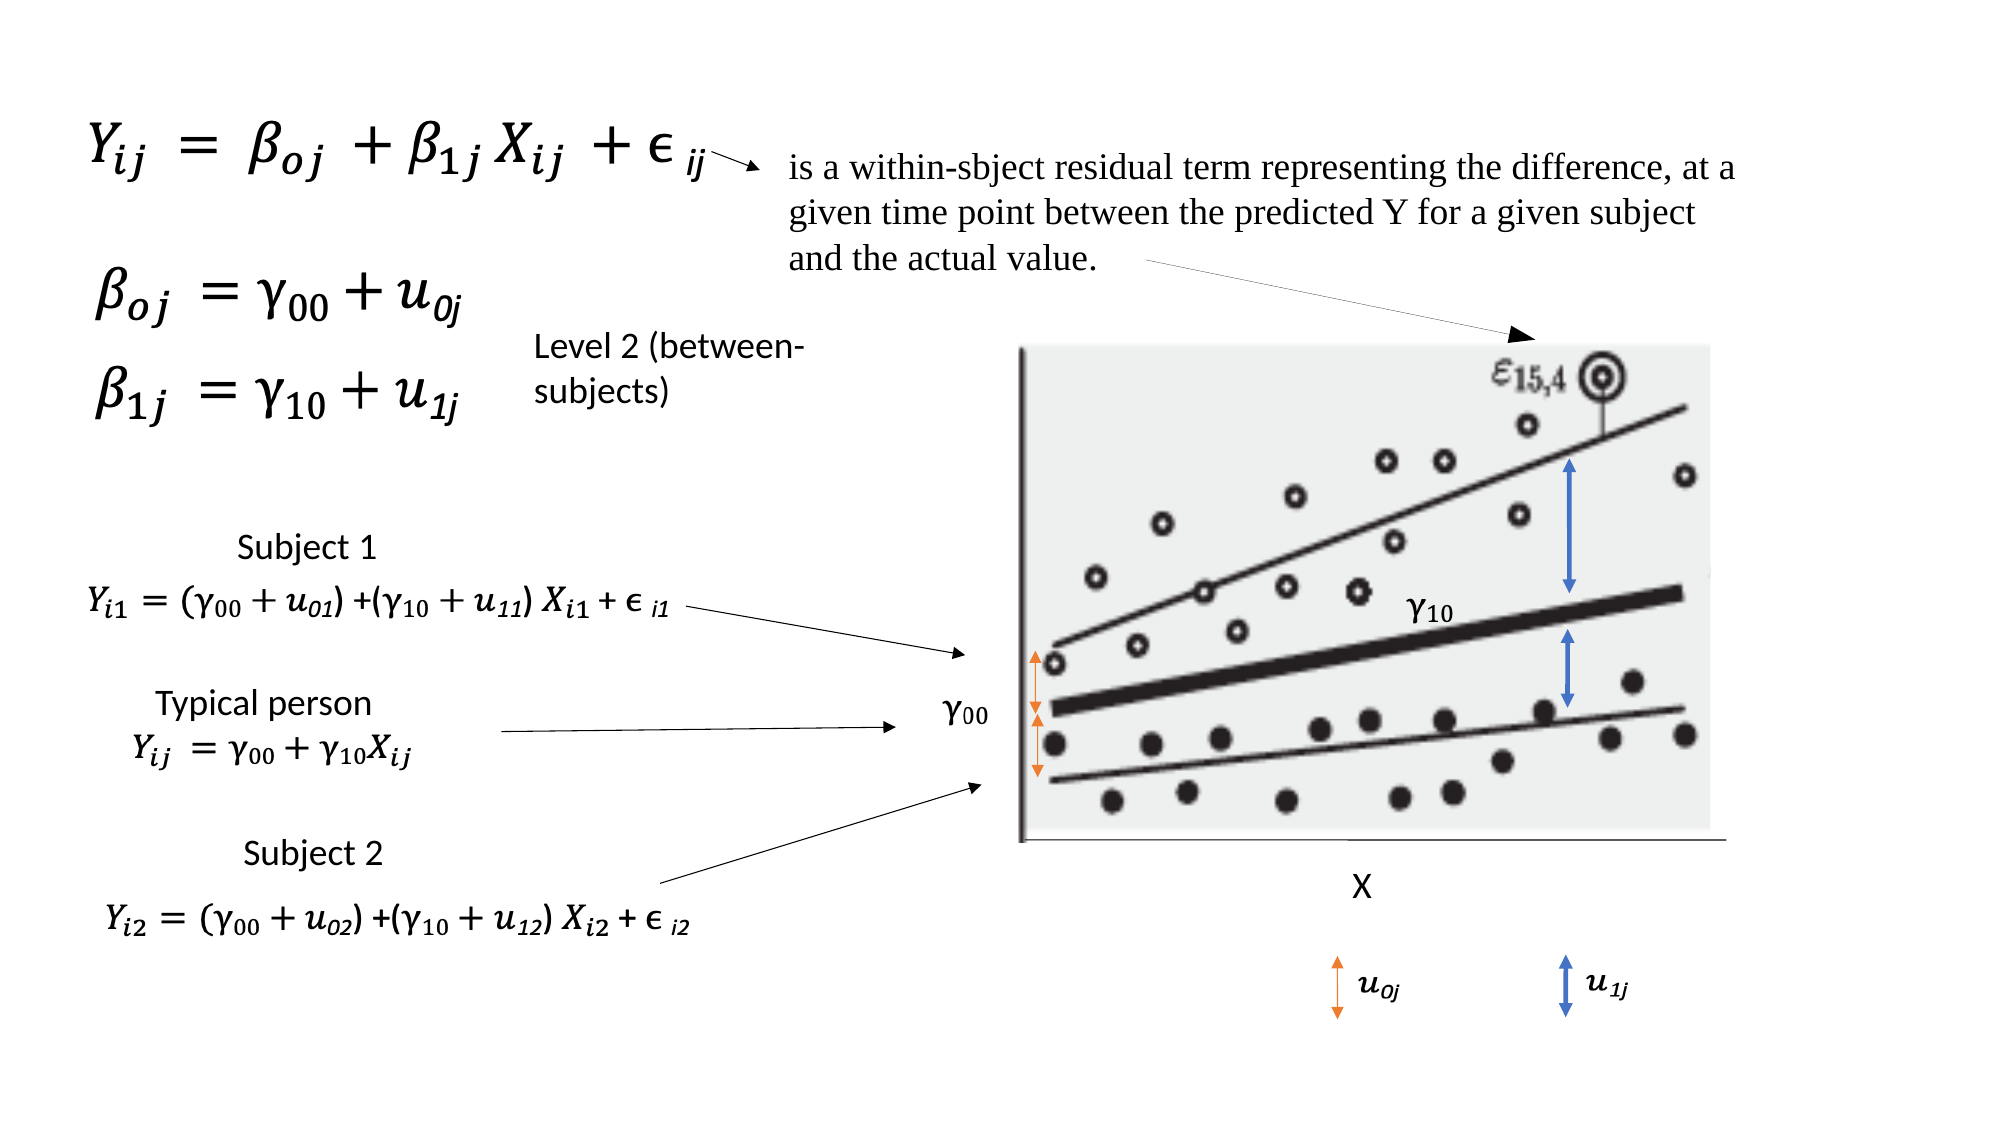

is a within-sbject residual term representing the difference, at a given time point between the predicted Y for a given subject and the actual value.
Level 2 (between-subjects)
Subject 1
Typical person
Subject 2
X